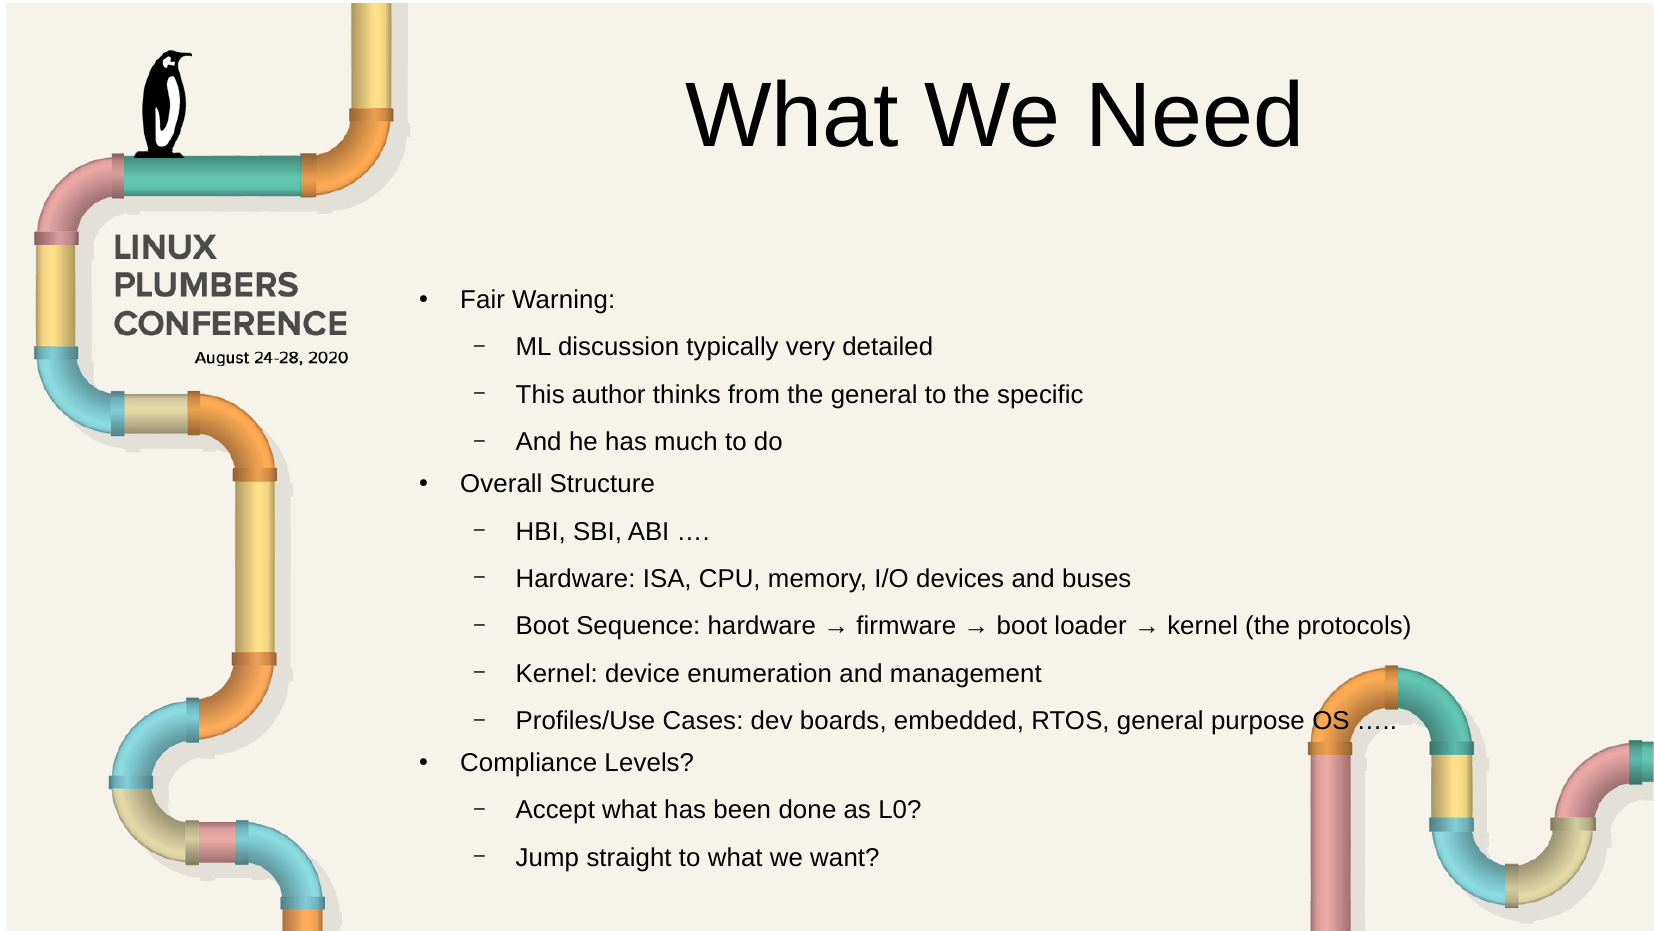

# What We Need
Fair Warning:
ML discussion typically very detailed
This author thinks from the general to the specific
And he has much to do
Overall Structure
HBI, SBI, ABI ….
Hardware: ISA, CPU, memory, I/O devices and buses
Boot Sequence: hardware → firmware → boot loader → kernel (the protocols)
Kernel: device enumeration and management
Profiles/Use Cases: dev boards, embedded, RTOS, general purpose OS …..
Compliance Levels?
Accept what has been done as L0?
Jump straight to what we want?